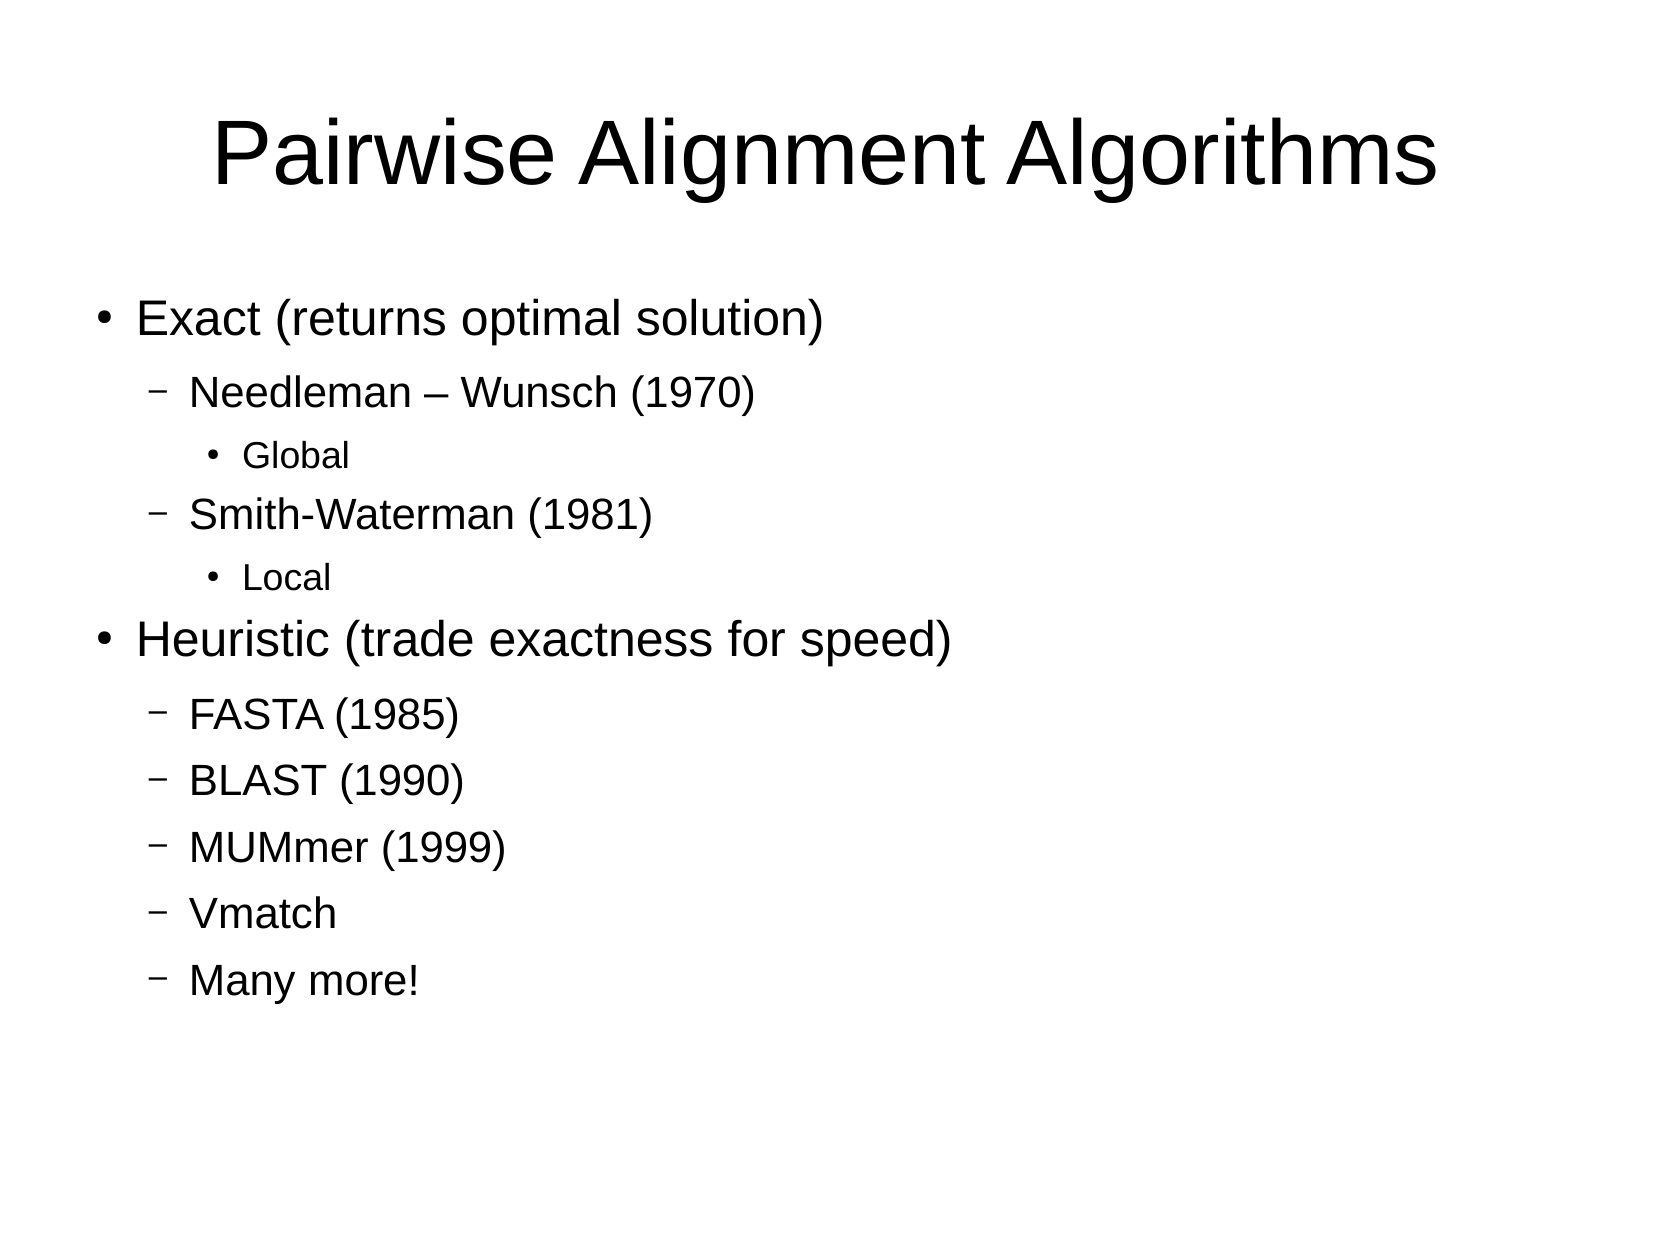

# Pairwise Alignment Algorithms
Exact (returns optimal solution)
Needleman – Wunsch (1970)
Global
Smith-Waterman (1981)
Local
Heuristic (trade exactness for speed)
FASTA (1985)
BLAST (1990)
MUMmer (1999)
Vmatch
Many more!